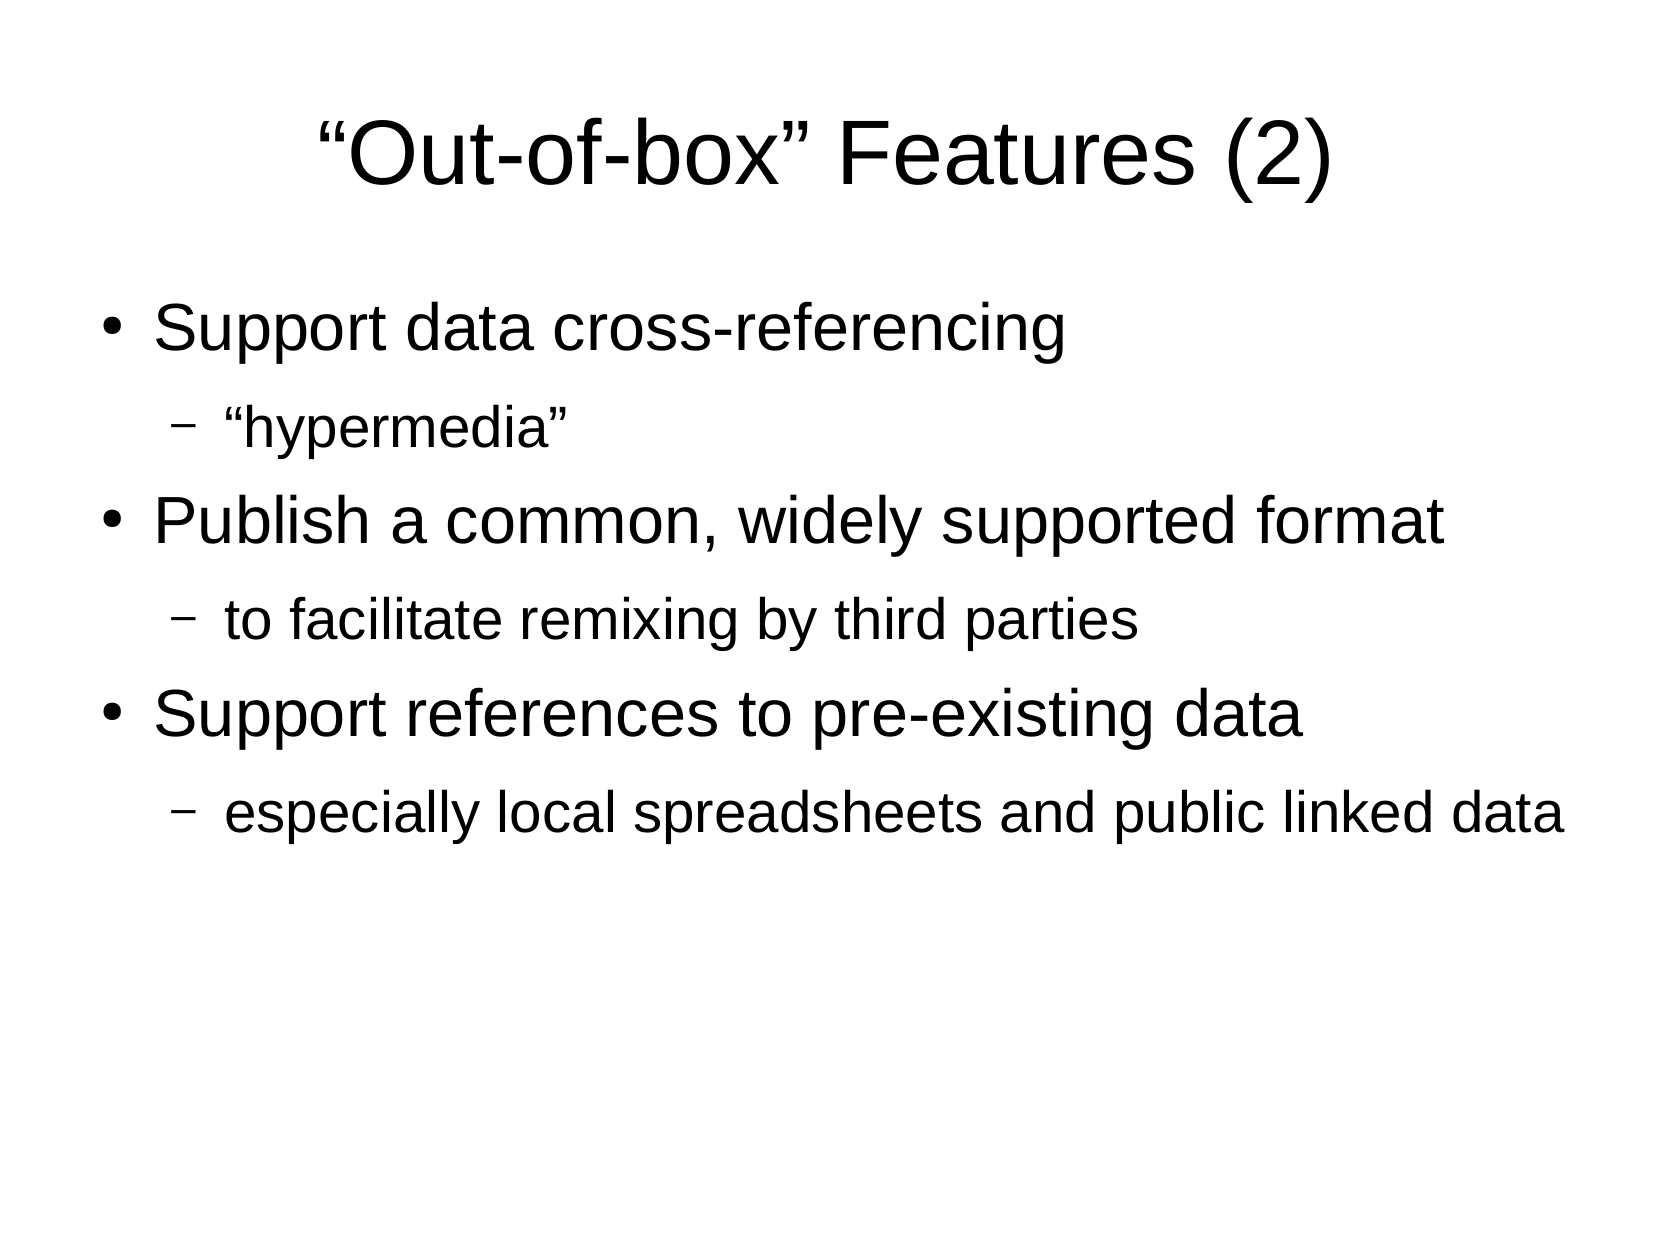

# “Out-of-box” Features (2)
Support data cross-referencing
“hypermedia”
Publish a common, widely supported format
to facilitate remixing by third parties
Support references to pre-existing data
especially local spreadsheets and public linked data